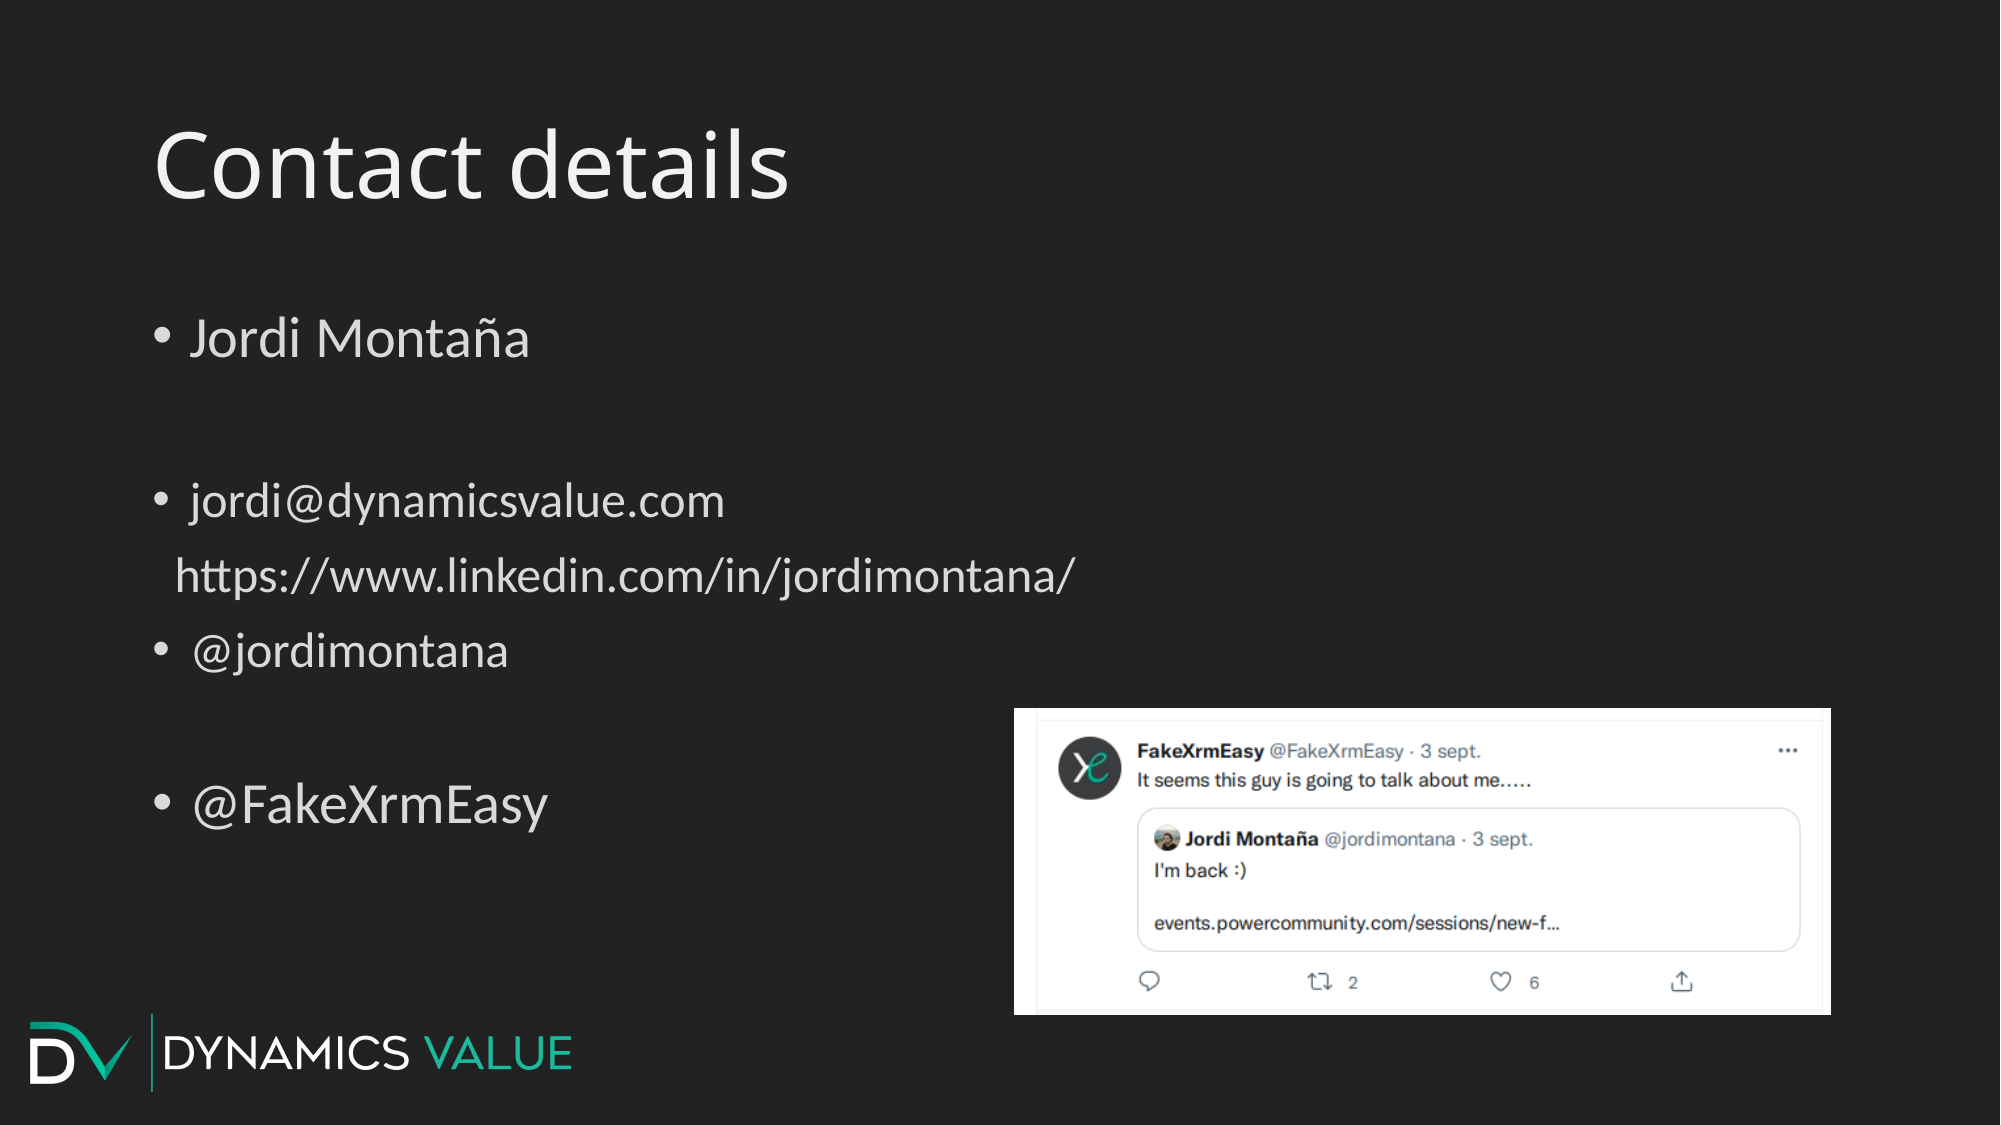

Contact details
Jordi Montaña
jordi@dynamicsvalue.com
 https://www.linkedin.com/in/jordimontana/
@jordimontana
@FakeXrmEasy